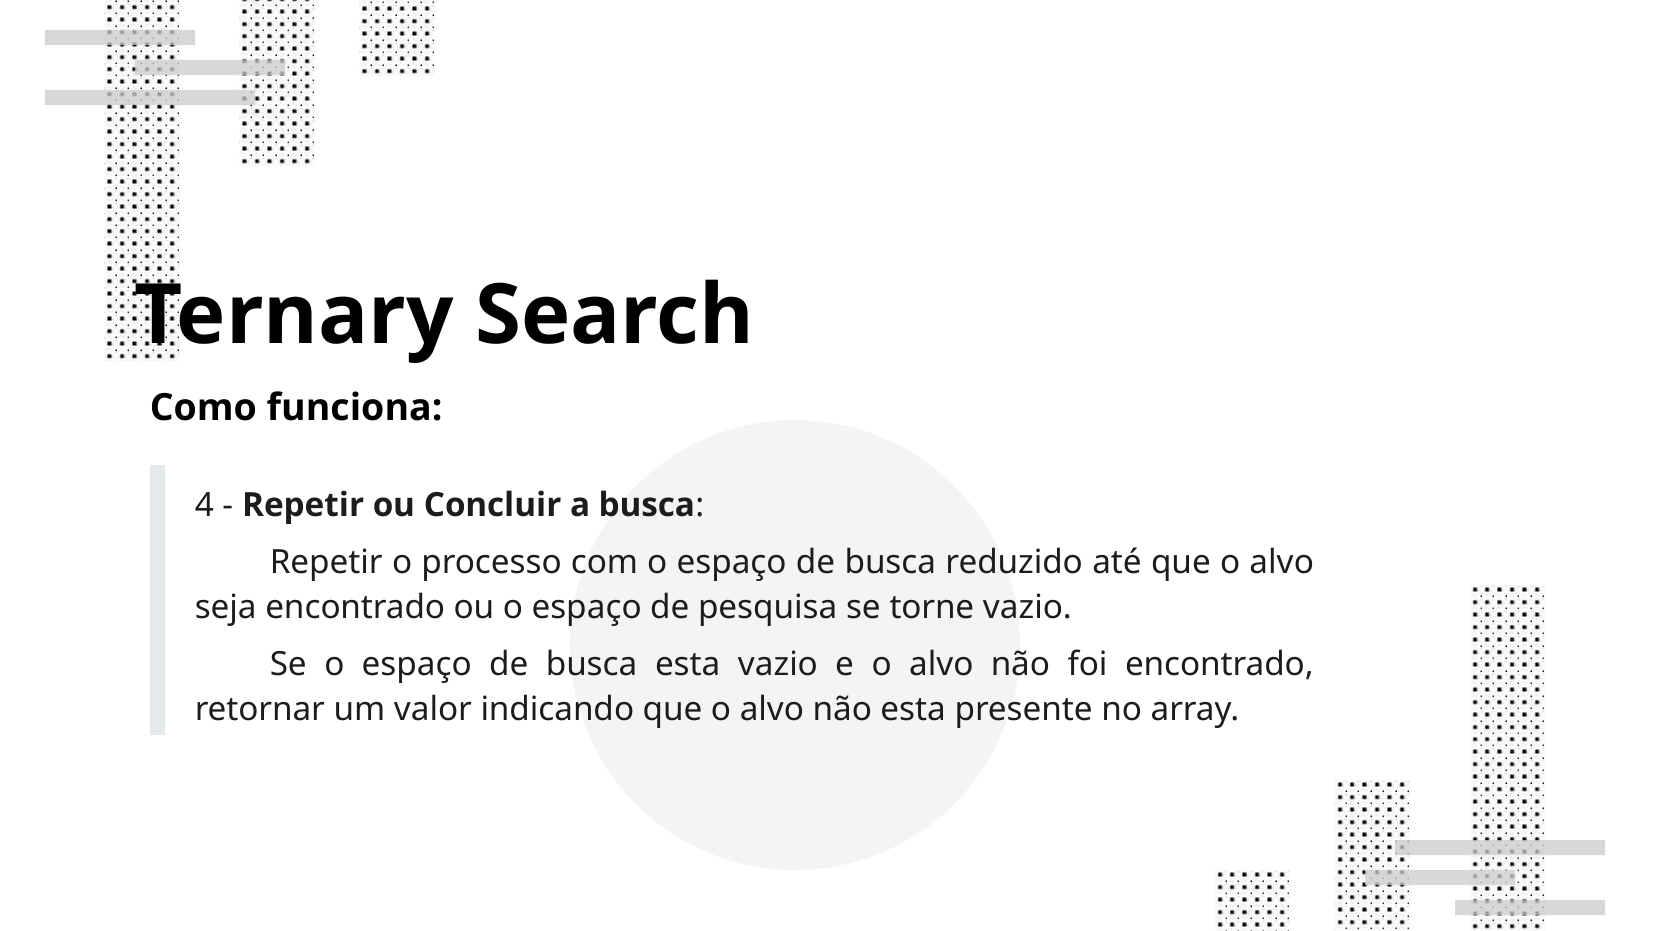

Ternary Search
Como funciona:
4 - Repetir ou Concluir a busca:
	Repetir o processo com o espaço de busca reduzido até que o alvo seja encontrado ou o espaço de pesquisa se torne vazio.
	Se o espaço de busca esta vazio e o alvo não foi encontrado, retornar um valor indicando que o alvo não esta presente no array.